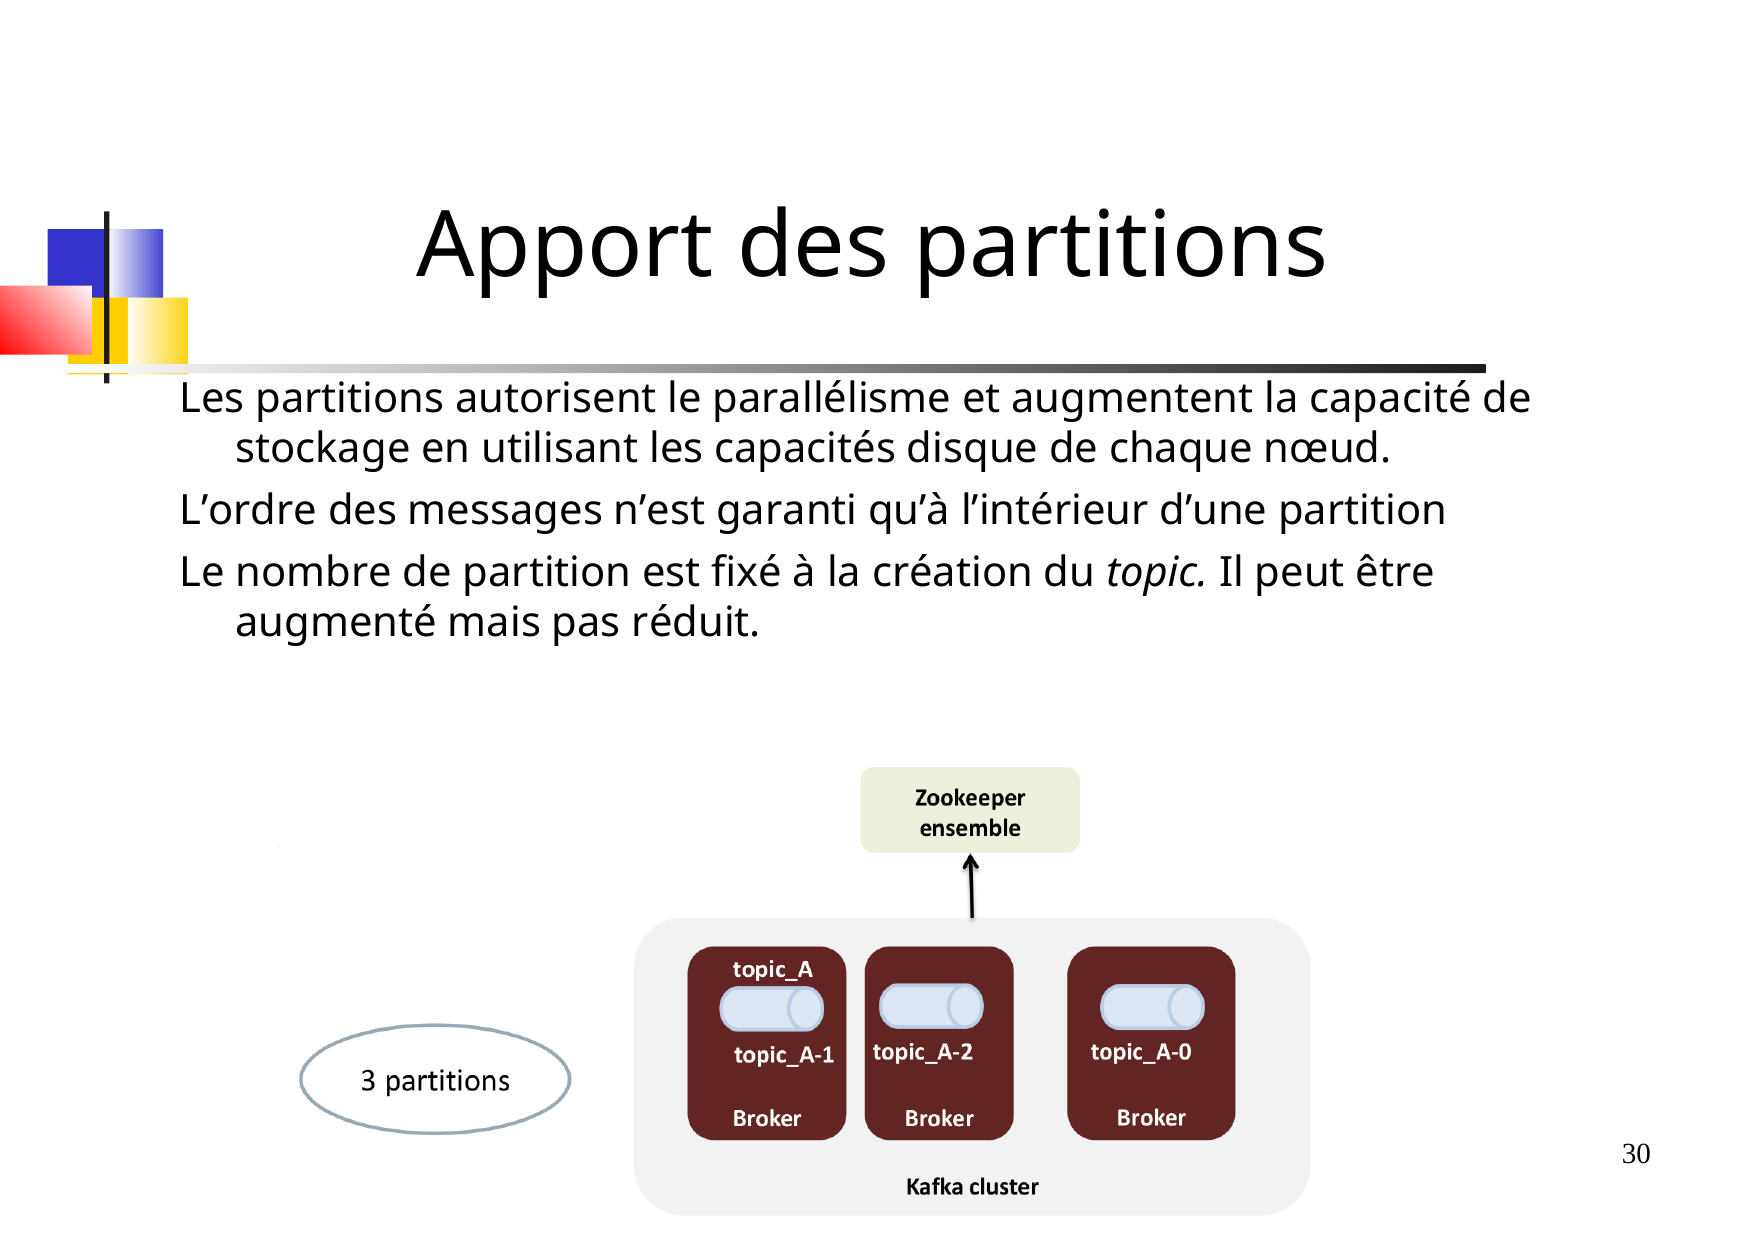

# Apport des partitions
Les partitions autorisent le parallélisme et augmentent la capacité de stockage en utilisant les capacités disque de chaque nœud.
L’ordre des messages n’est garanti qu’à l’intérieur d’une partition
Le nombre de partition est fixé à la création du topic. Il peut être augmenté mais pas réduit.